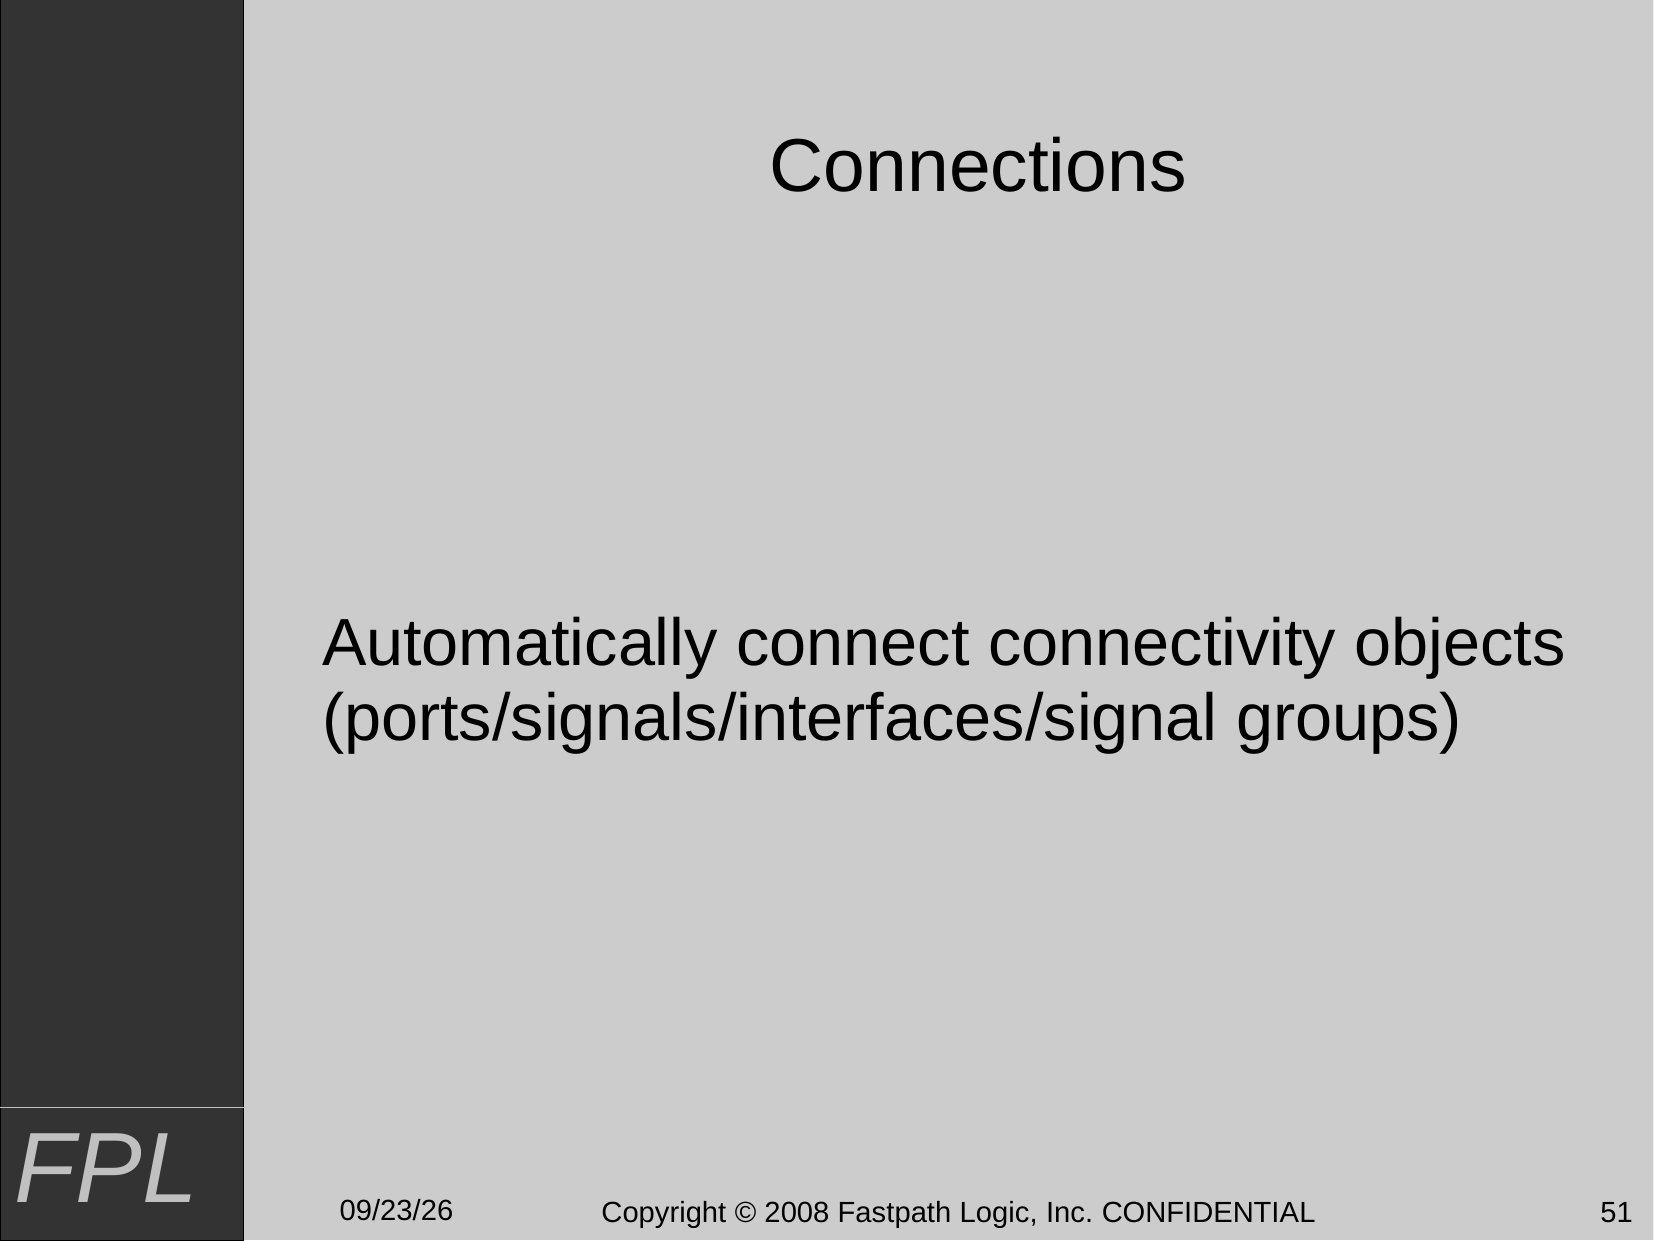

# Connections
Automatically connect connectivity objects (ports/signals/interfaces/signal groups)
51
© 2008 Fastpath Logic Inc.